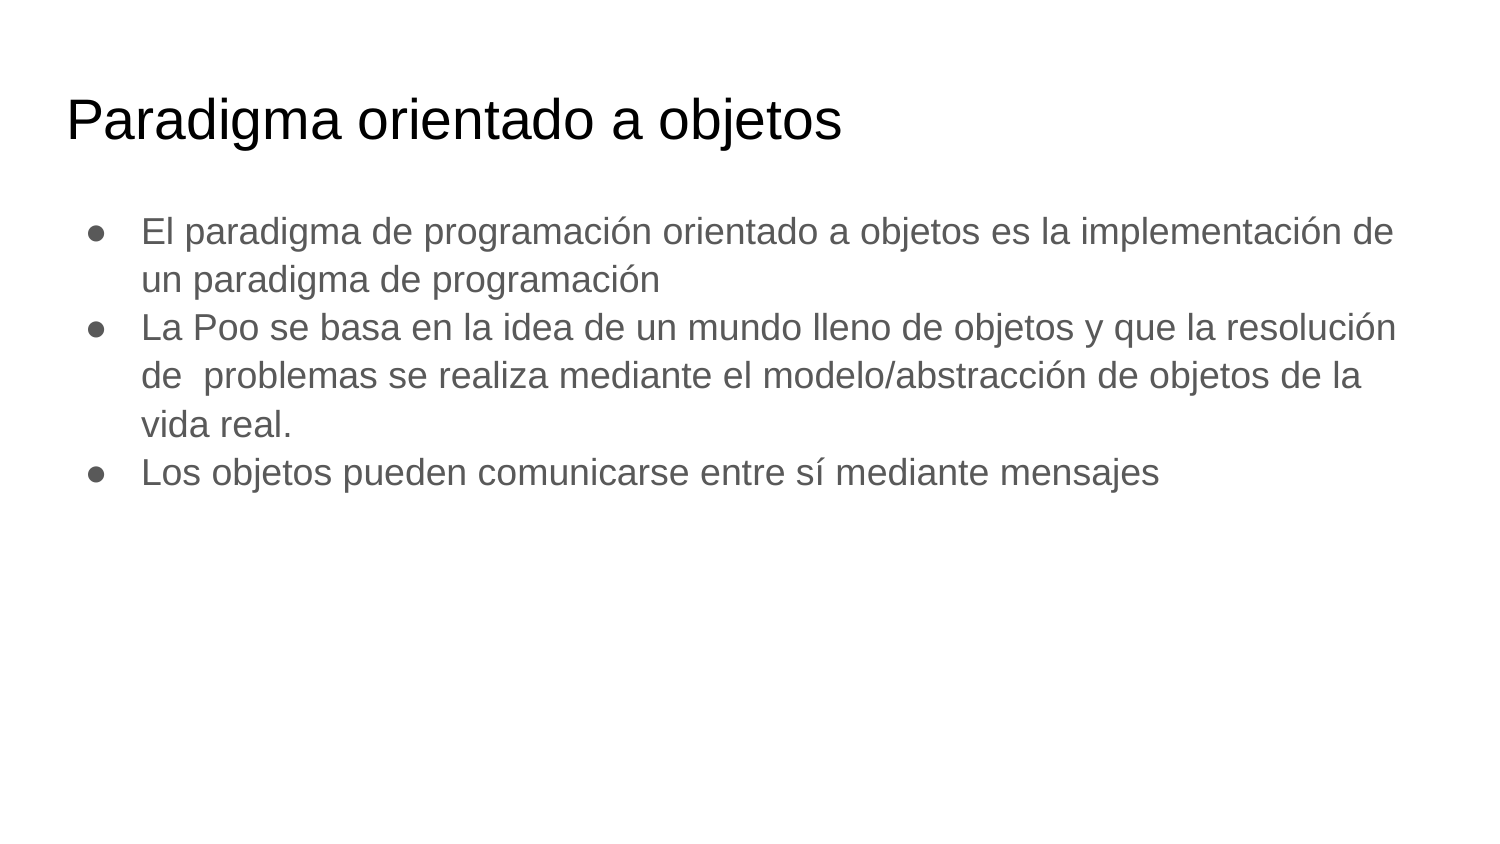

# Paradigma orientado a objetos
El paradigma de programación orientado a objetos es la implementación de un paradigma de programación
La Poo se basa en la idea de un mundo lleno de objetos y que la resolución de problemas se realiza mediante el modelo/abstracción de objetos de la vida real.
Los objetos pueden comunicarse entre sí mediante mensajes